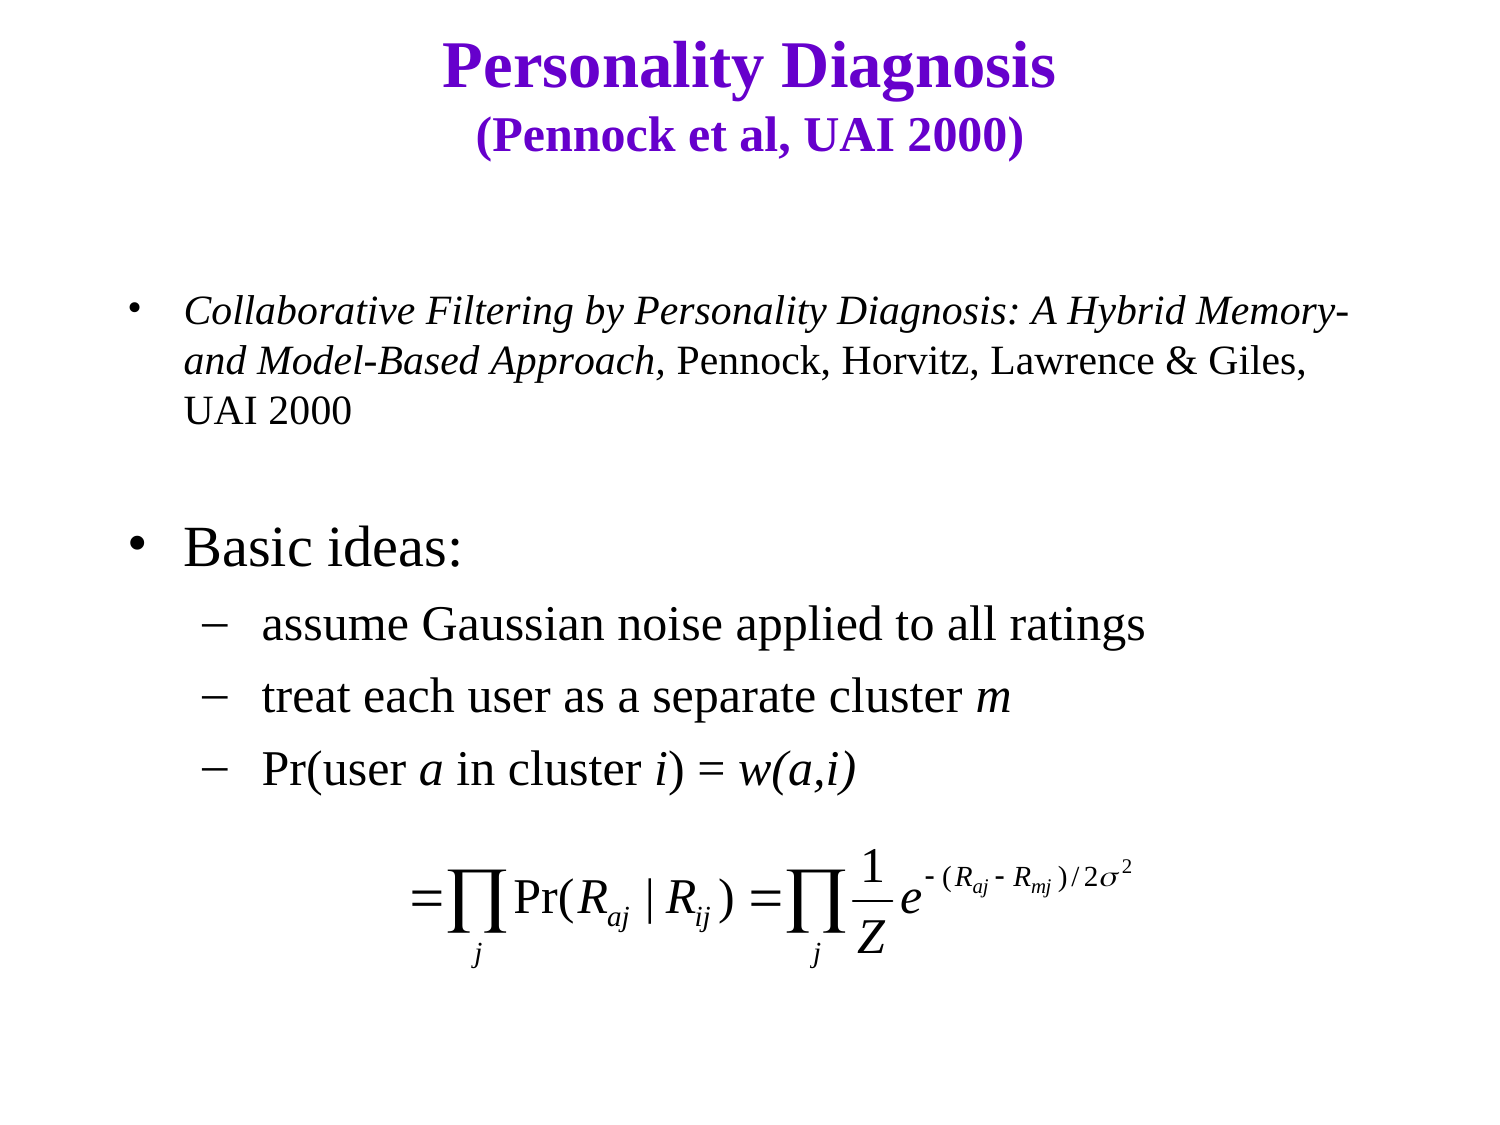

# Personality Diagnosis (Pennock et al, UAI 2000)
Collaborative Filtering by Personality Diagnosis: A Hybrid Memory- and Model-Based Approach, Pennock, Horvitz, Lawrence & Giles, UAI 2000
Basic ideas:
 assume Gaussian noise applied to all ratings
 treat each user as a separate cluster m
 Pr(user a in cluster i) = w(a,i)